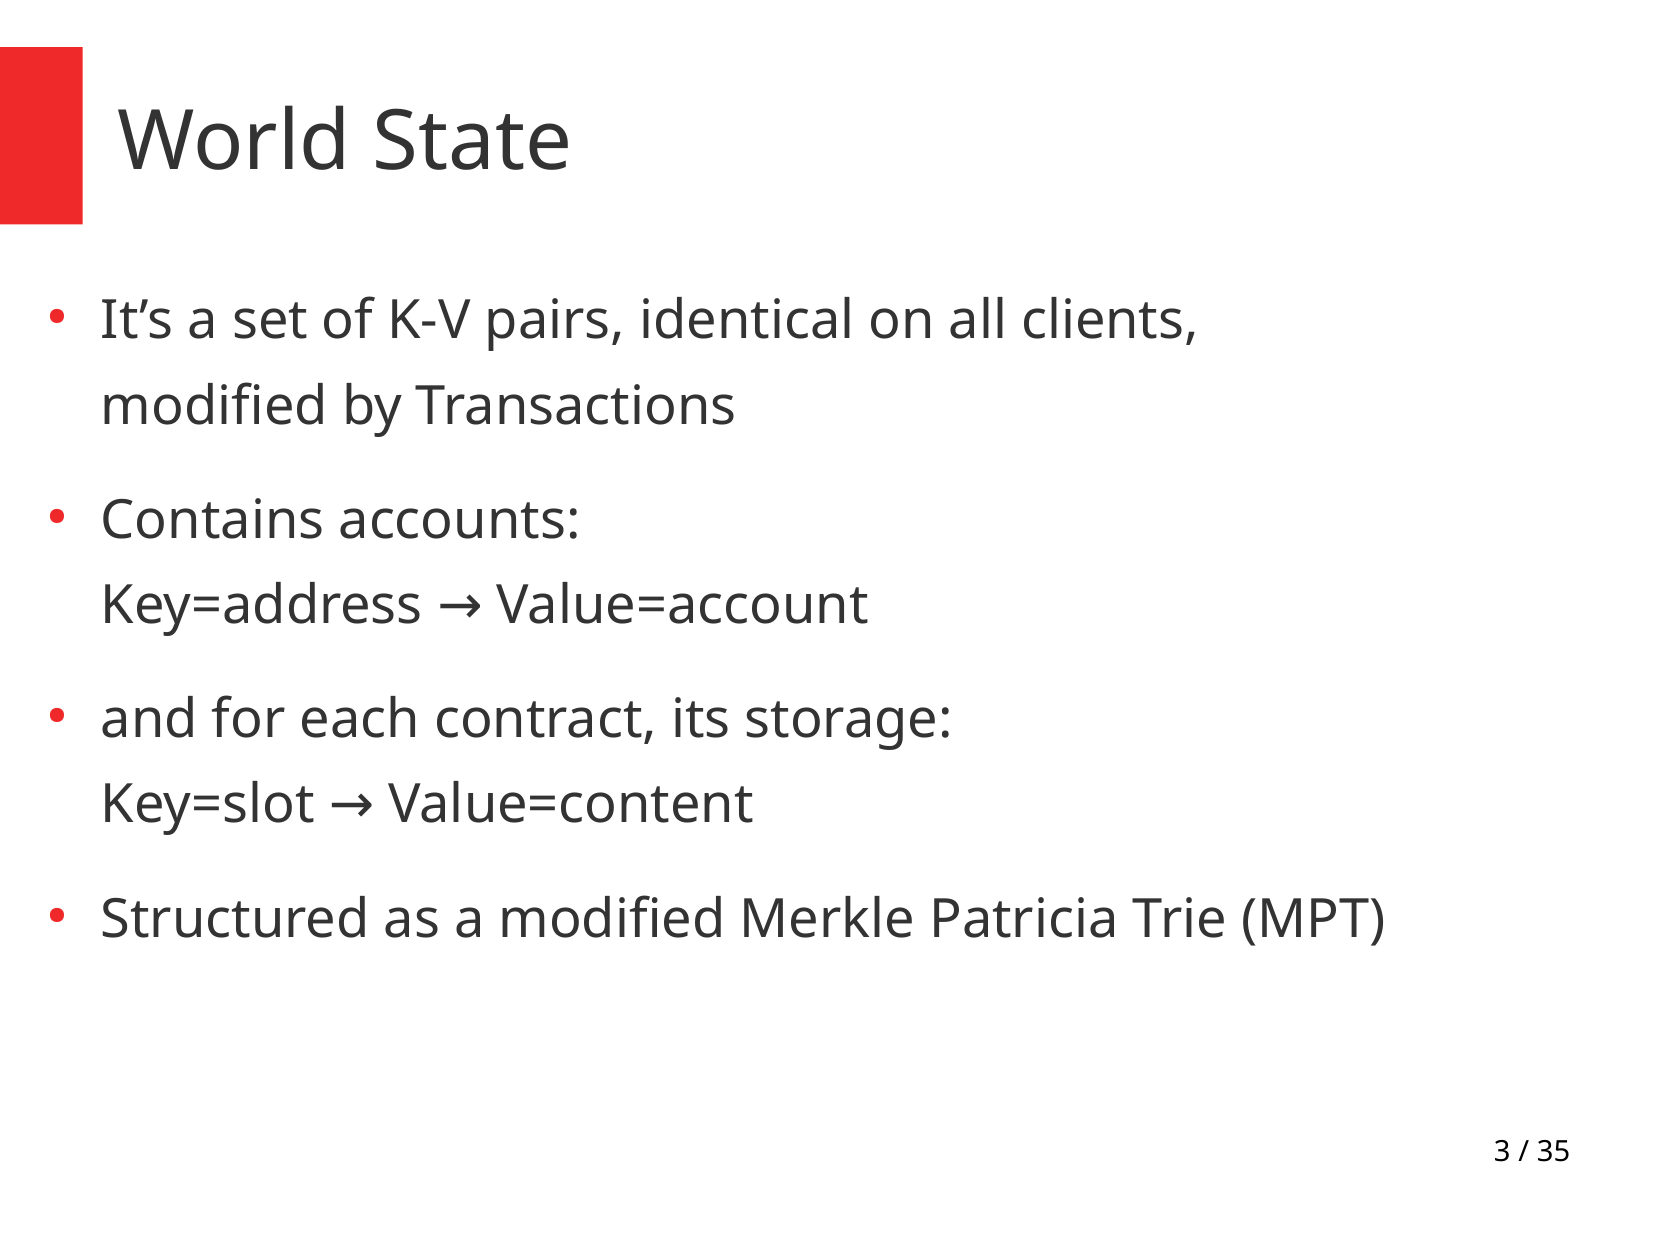

# World State
It’s a set of K-V pairs, identical on all clients,
modified by Transactions
Contains accounts:
Key=address → Value=account
and for each contract, its storage:
Key=slot → Value=content
Structured as a modified Merkle Patricia Trie (MPT)
3